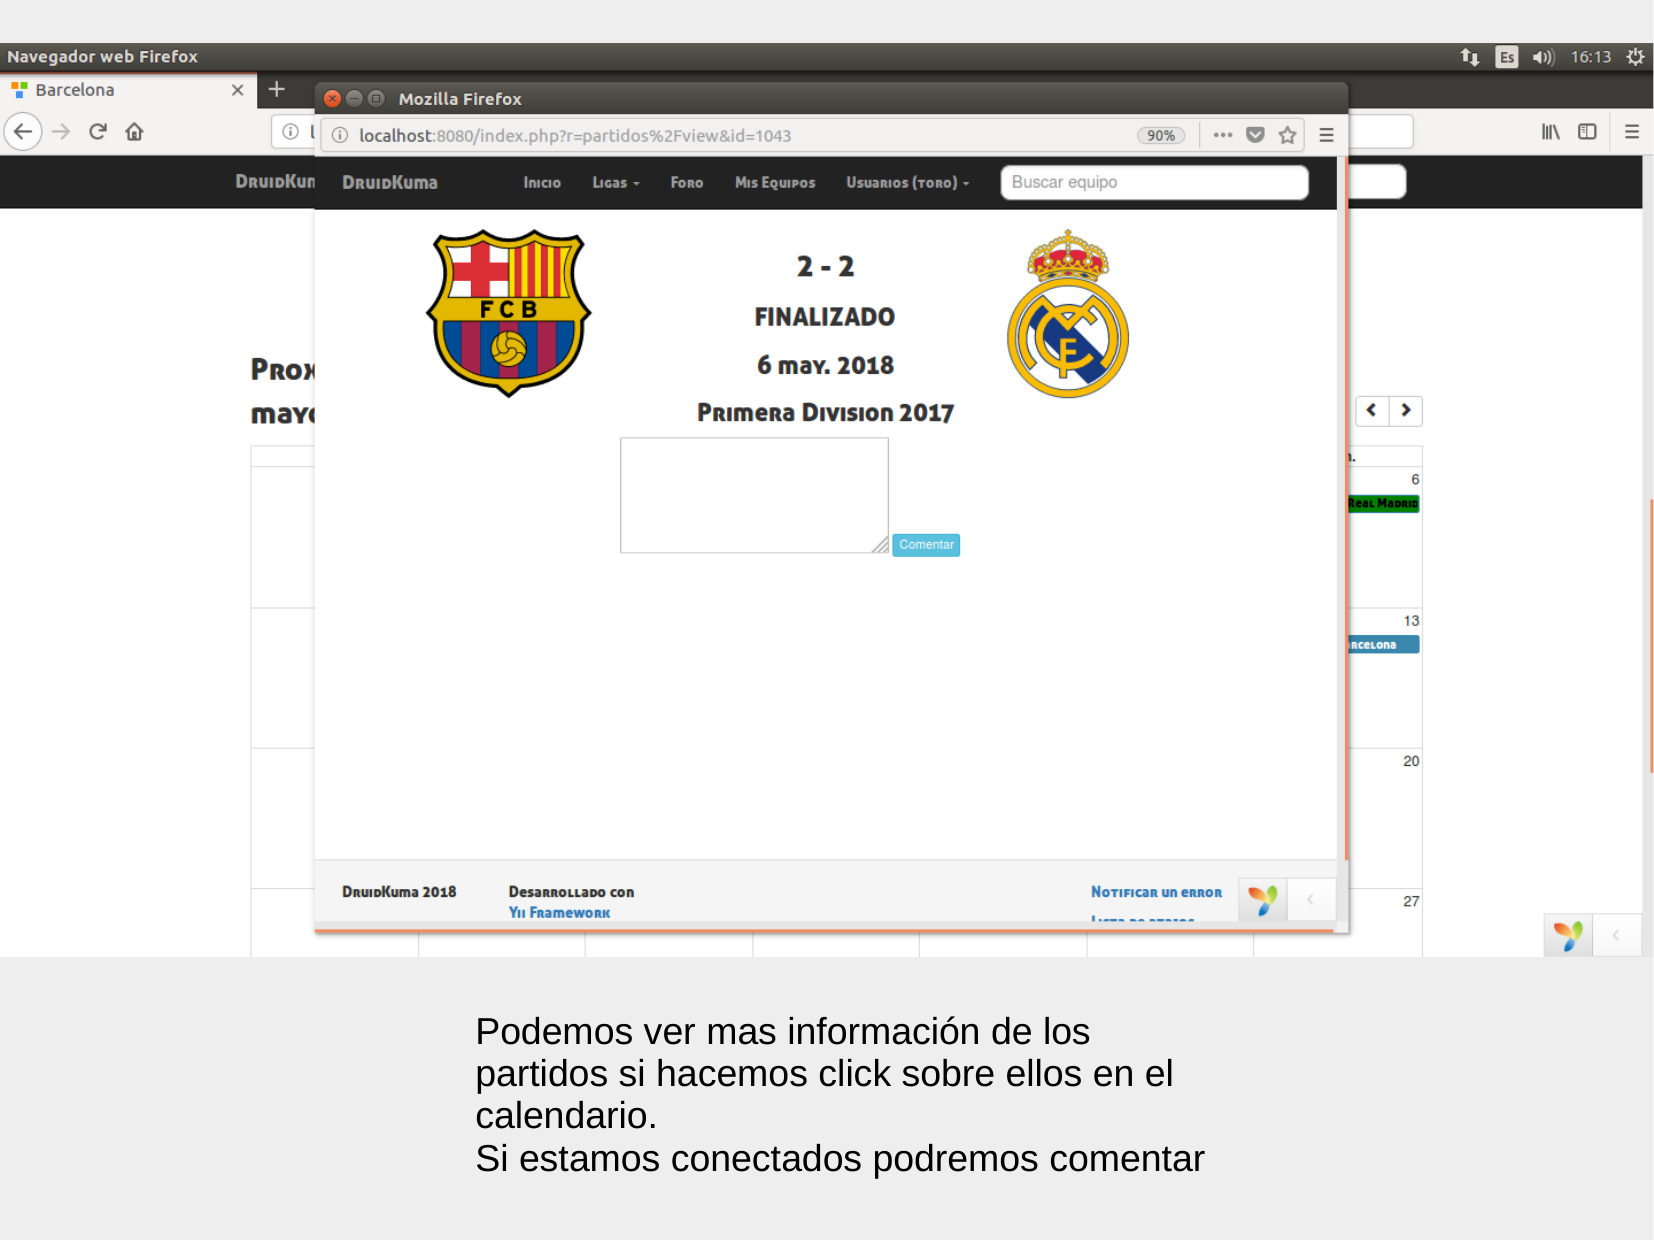

Podemos ver mas información de los partidos si hacemos click sobre ellos en el calendario.
Si estamos conectados podremos comentar